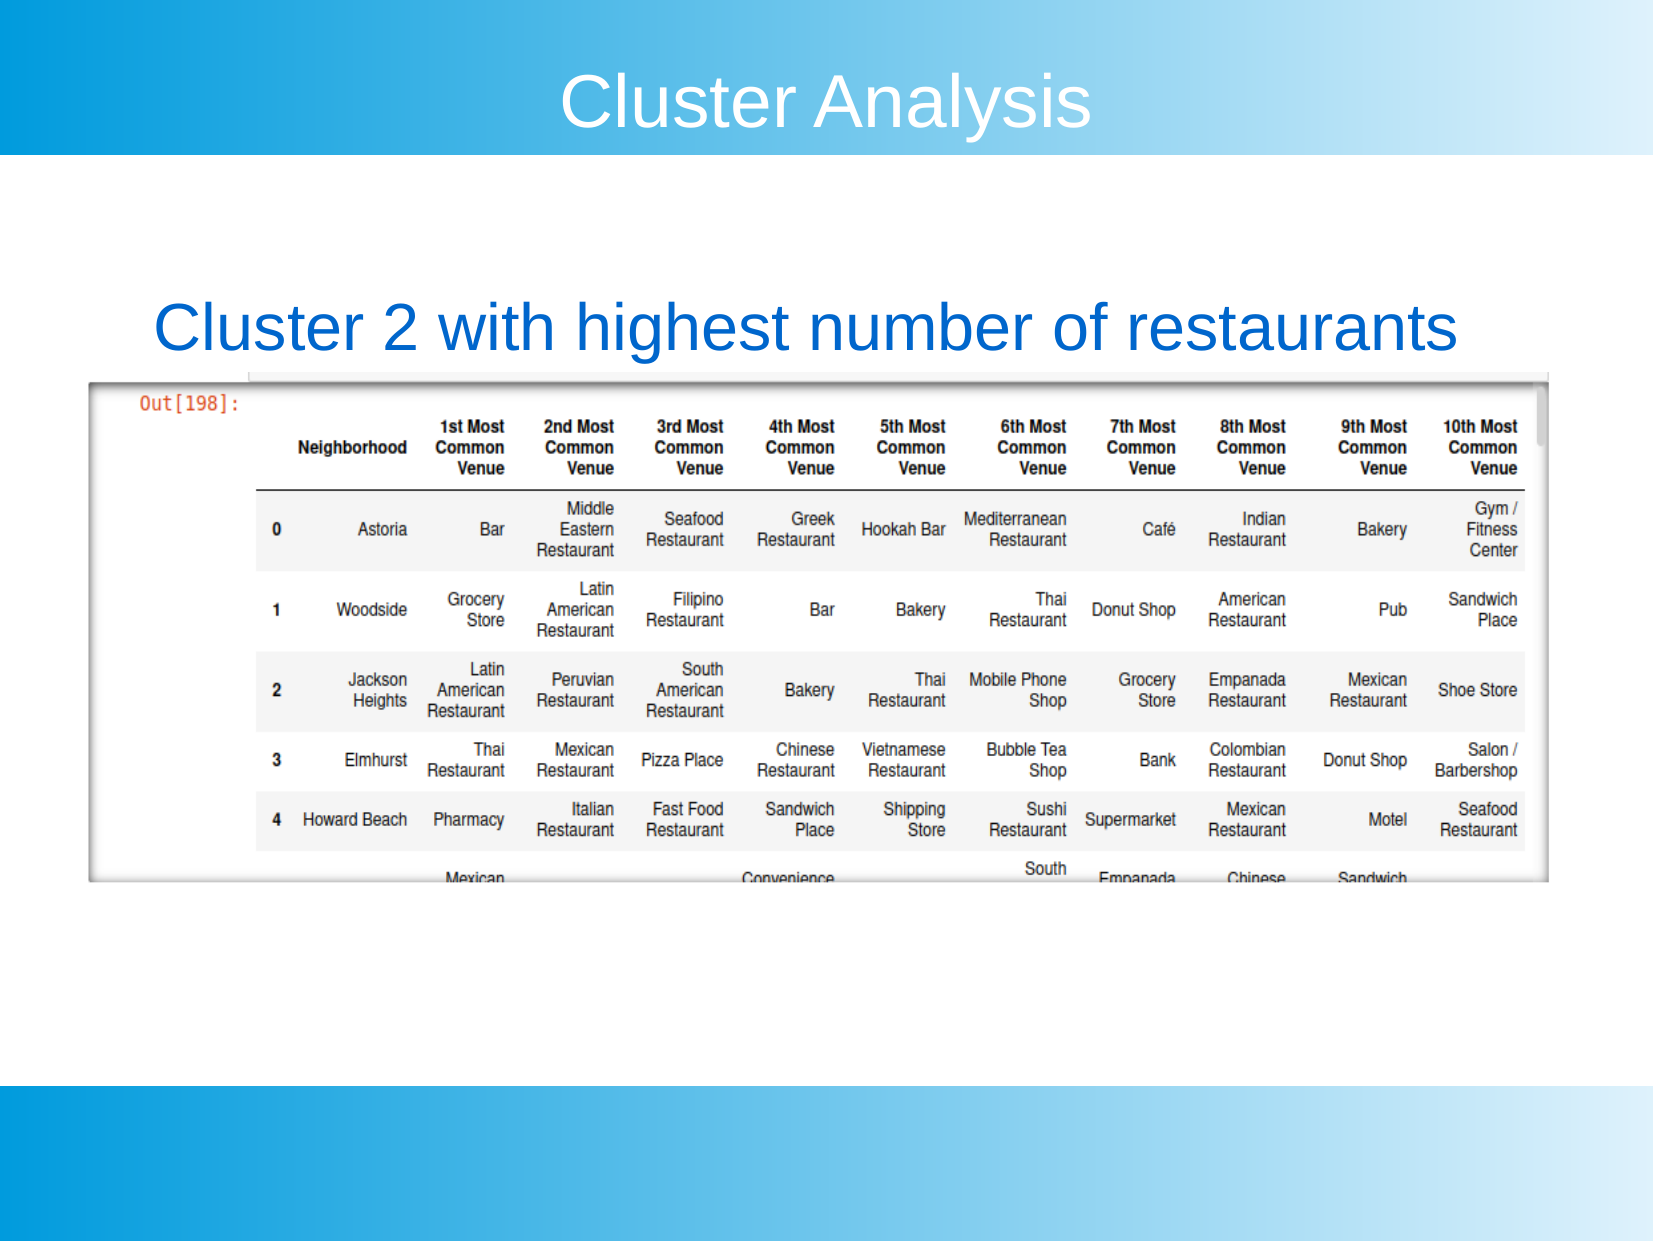

# Cluster Analysis
Cluster 2 with highest number of restaurants